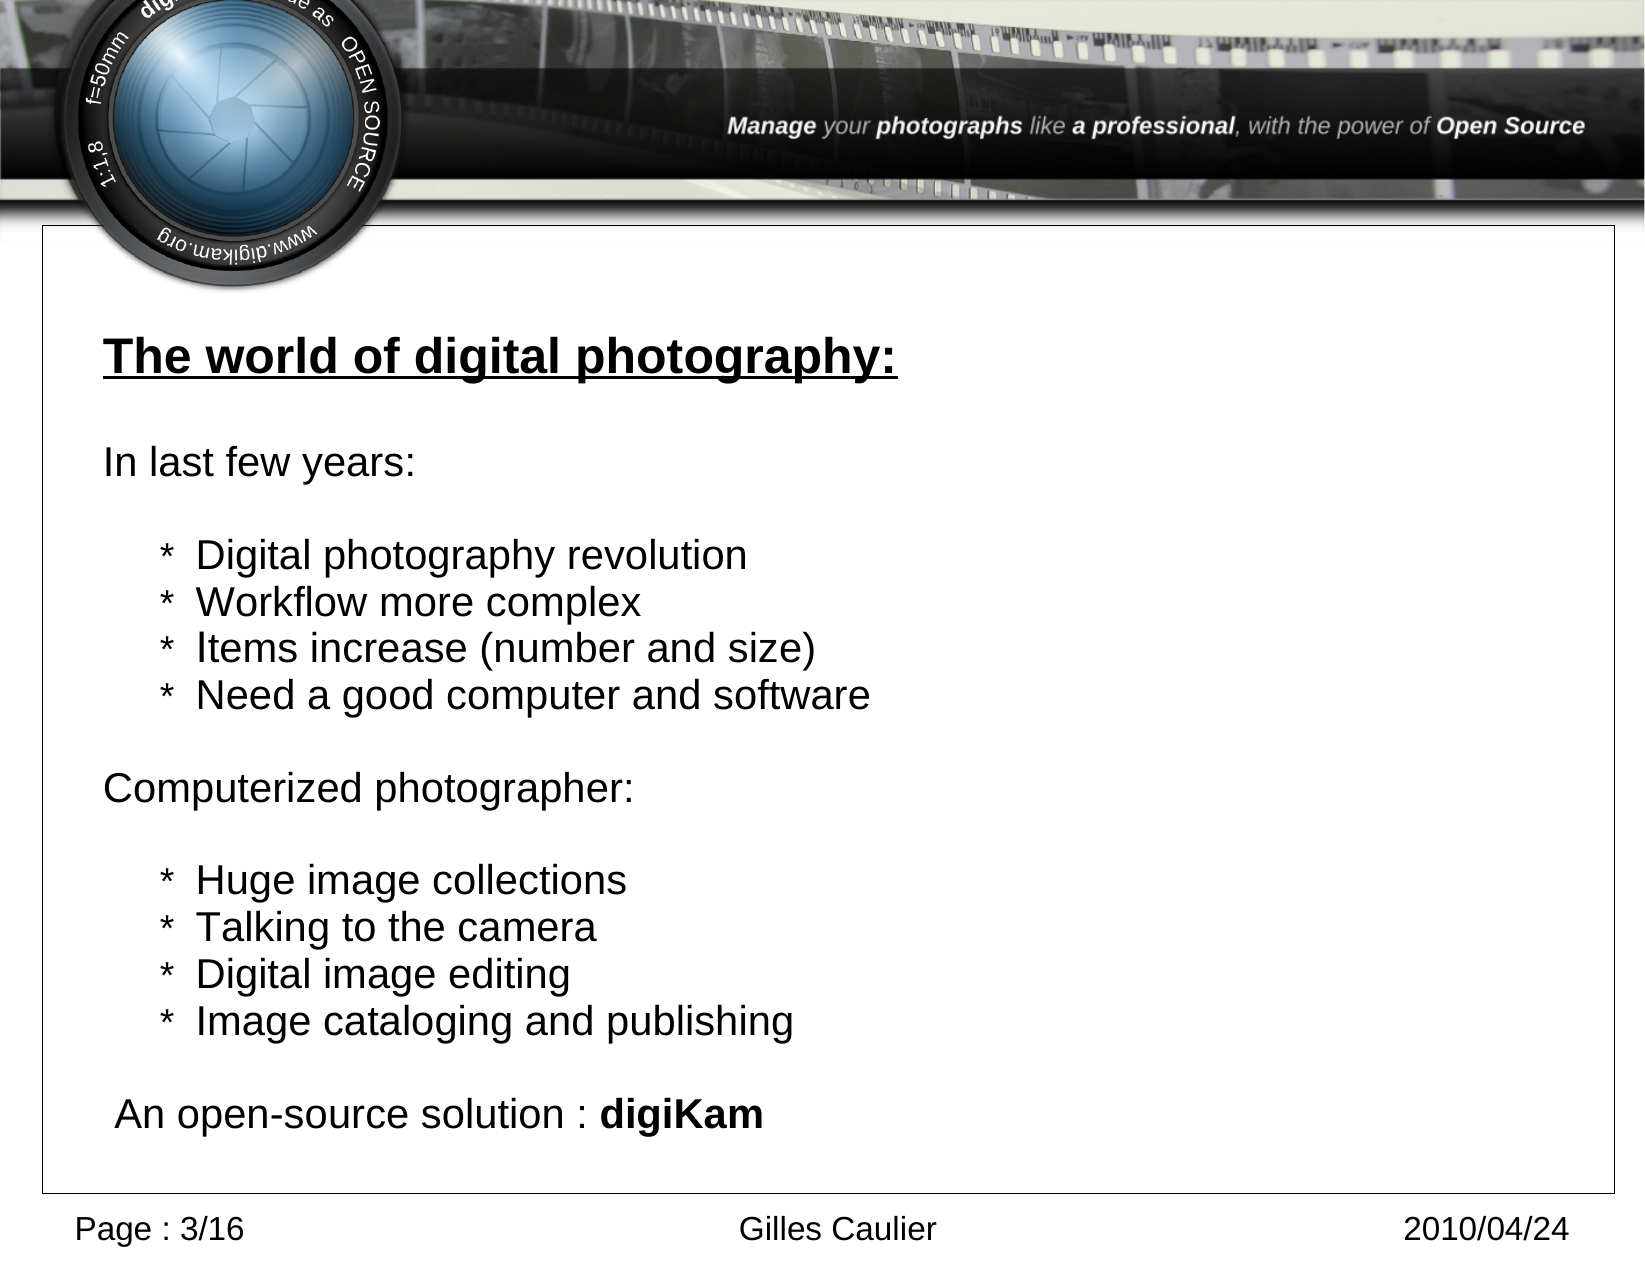

# The world of digital photography: In last few years: * Digital photography revolution * Workflow more complex * Items increase (number and size) * Need a good computer and software Computerized photographer: * Huge image collections * Talking to the camera * Digital image editing * Image cataloging and publishing An open-source solution : digiKam
Page : /16							Gilles Caulier							2010/04/24